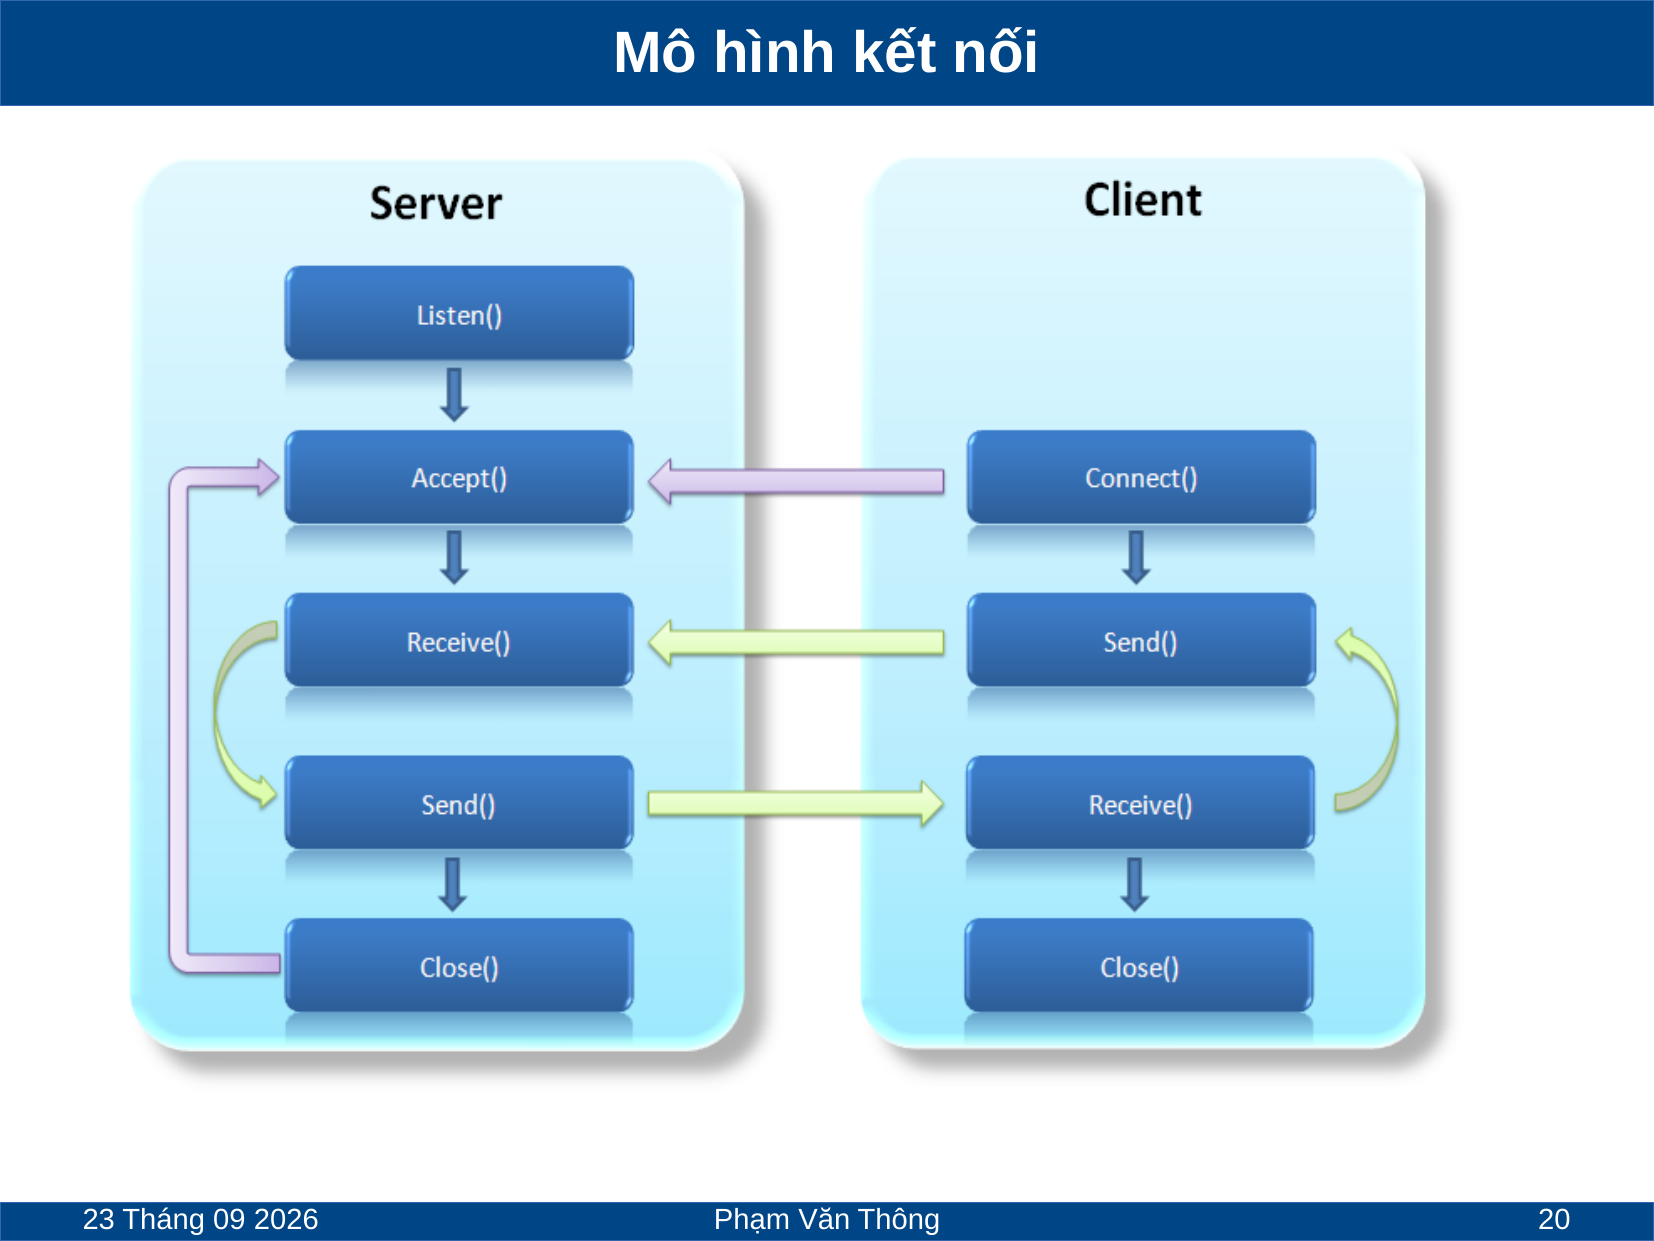

# Mô hình kết nối
Phạm Văn Thông
20